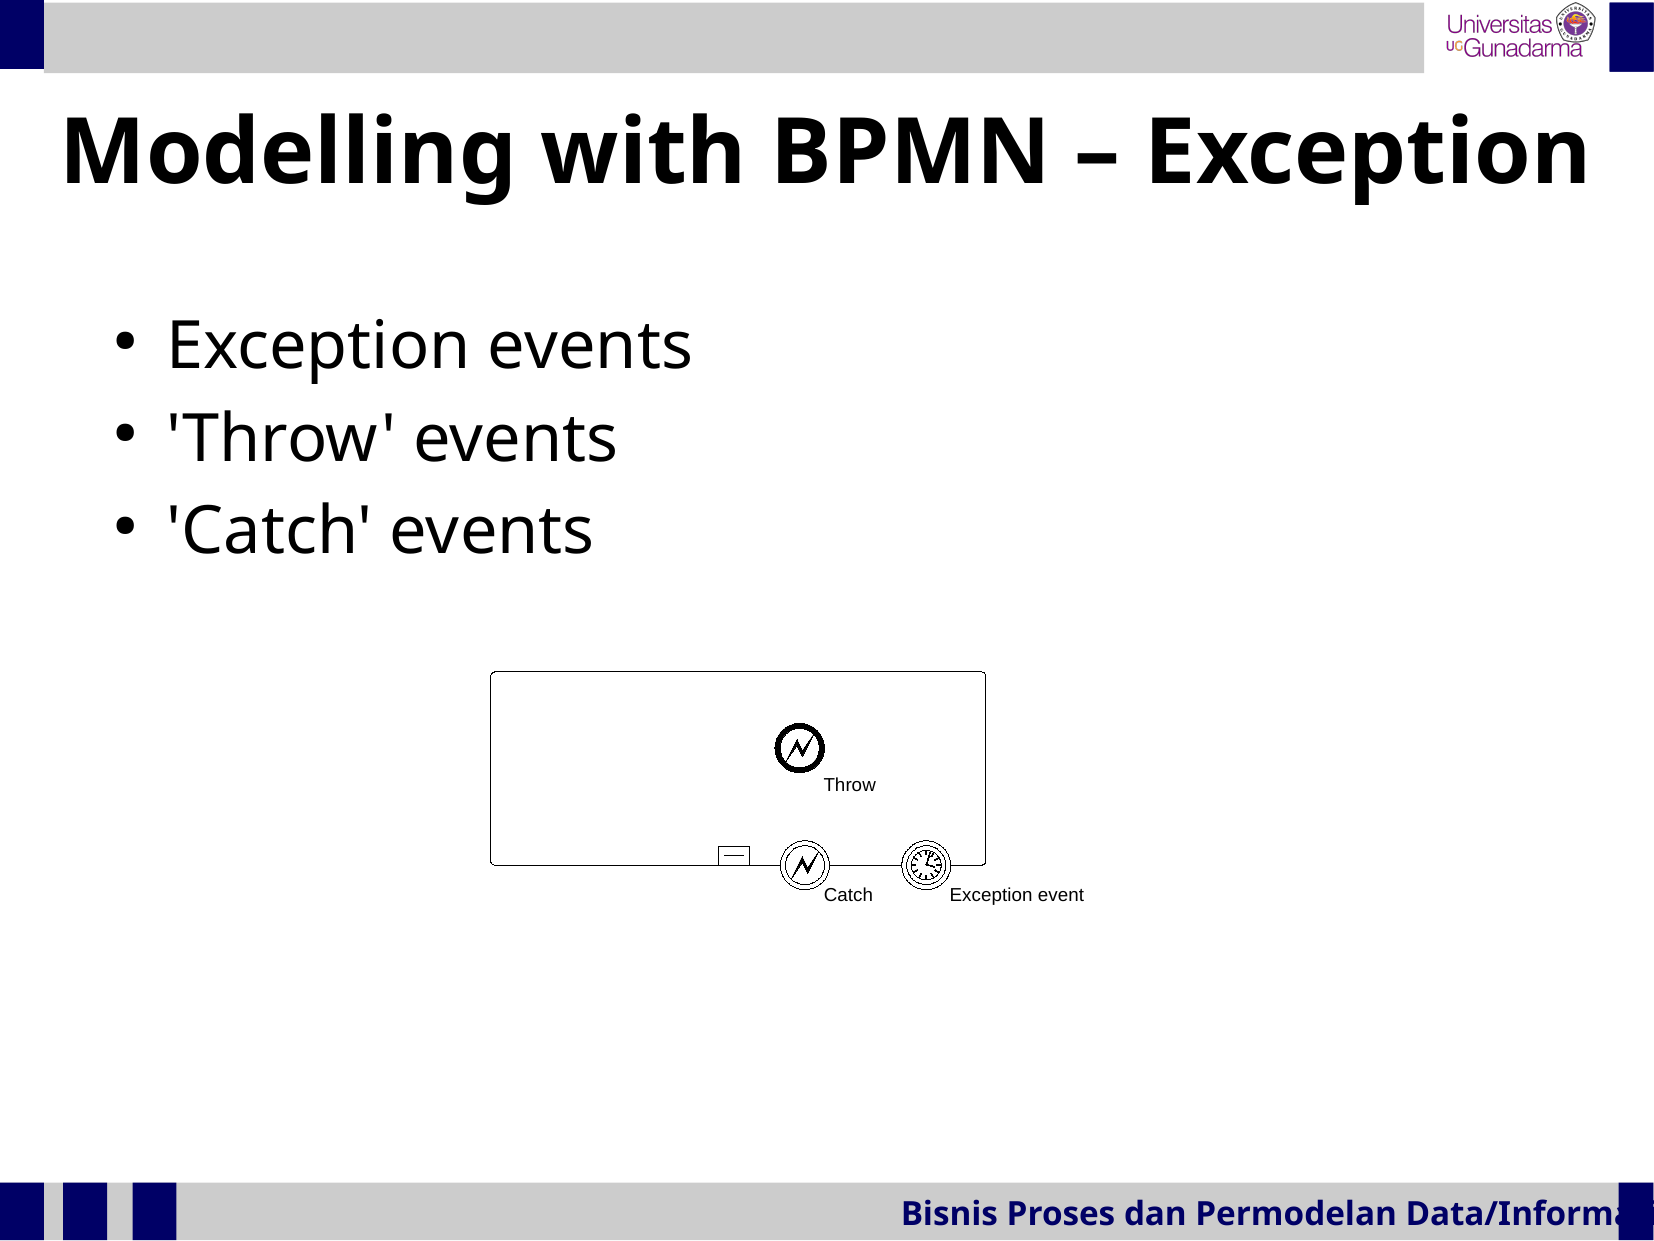

# Modelling with BPMN – Exception
Exception events
'Throw' events
'Catch' events
Throw
Catch
Exception event